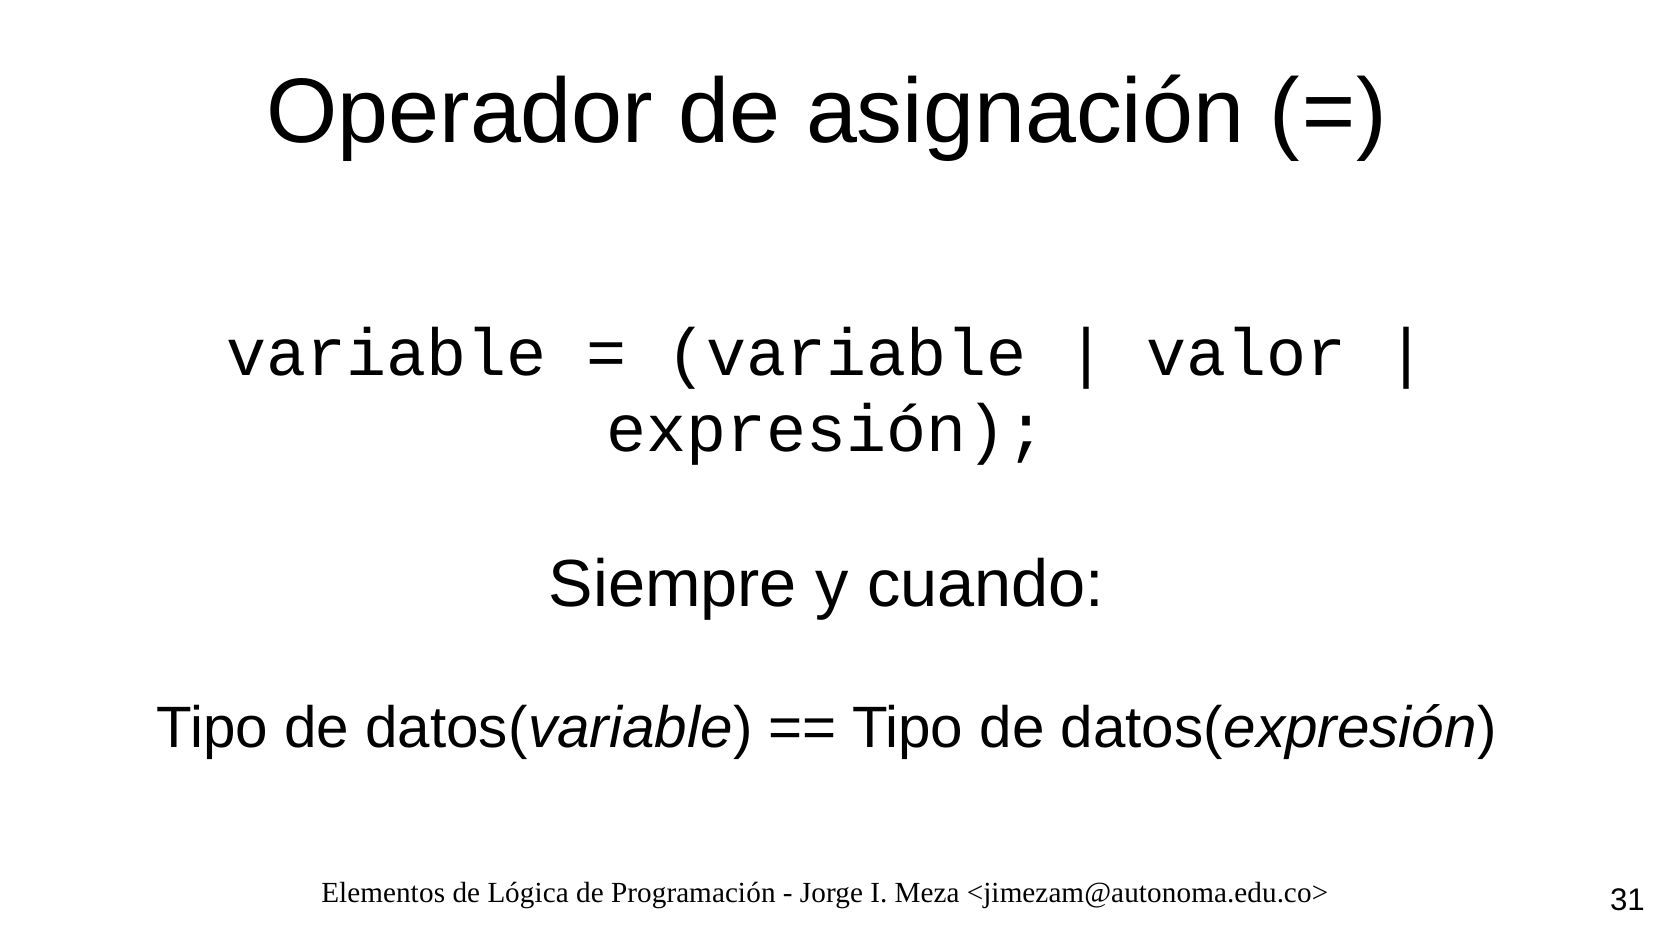

# Operador de asignación (=)
variable = (variable | valor | expresión);
Siempre y cuando:
Tipo de datos(variable) == Tipo de datos(expresión)
Elementos de Lógica de Programación - Jorge I. Meza <jimezam@autonoma.edu.co>